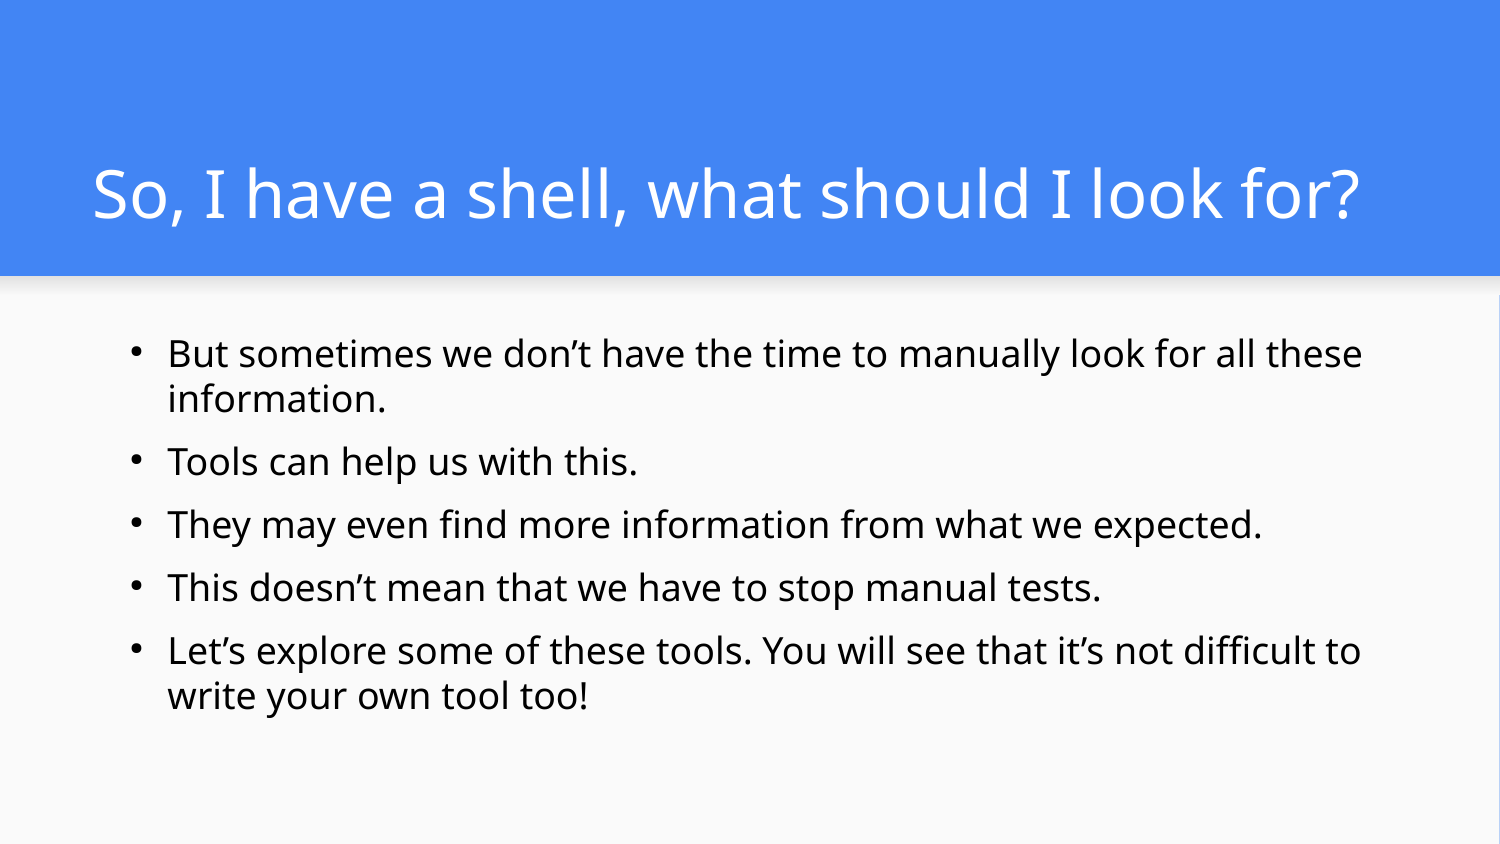

# So, I have a shell, what should I look for?
But sometimes we don’t have the time to manually look for all these information.
Tools can help us with this.
They may even find more information from what we expected.
This doesn’t mean that we have to stop manual tests.
Let’s explore some of these tools. You will see that it’s not difficult to write your own tool too!